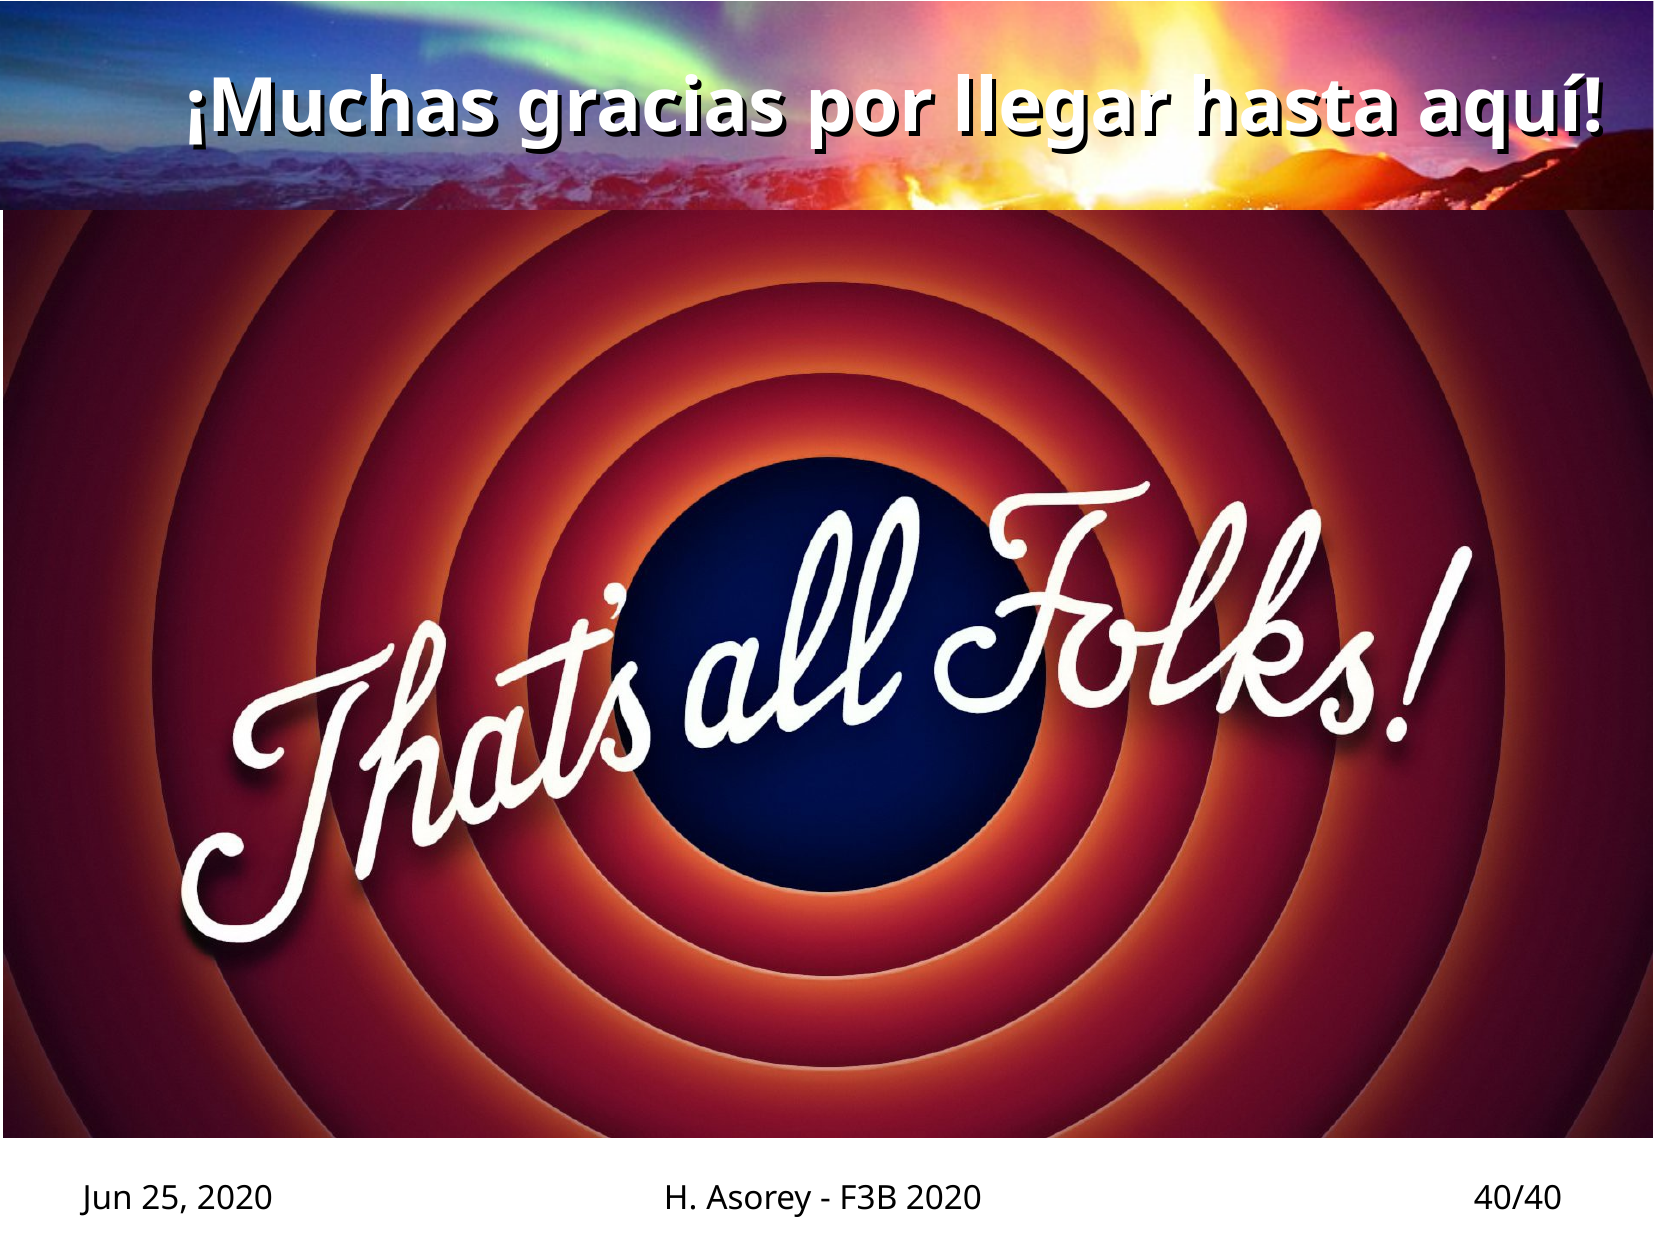

# ¡Muchas gracias por llegar hasta aquí!
Jun 25, 2020
H. Asorey - F3B 2020
40